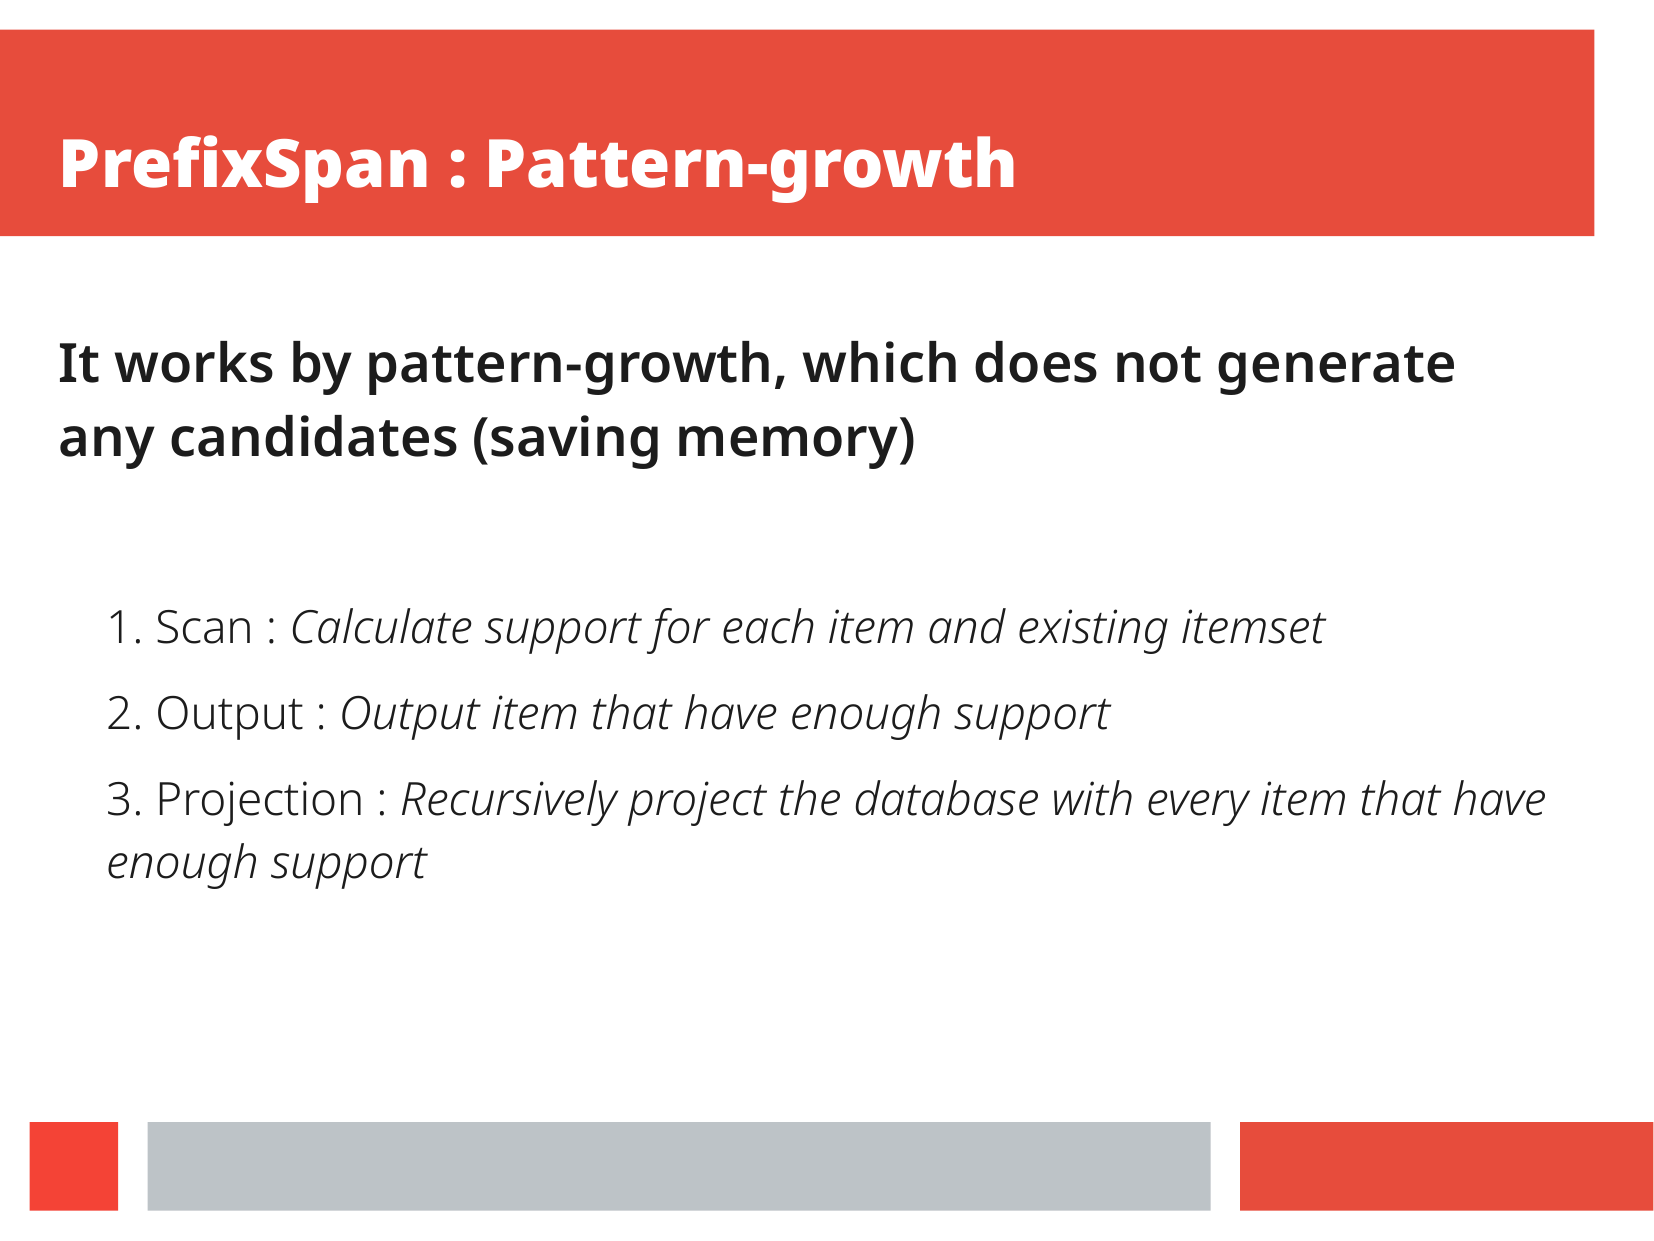

# PrefixSpan : Pattern-growth
It works by pattern-growth, which does not generate any candidates (saving memory)
1. Scan : Calculate support for each item and existing itemset
2. Output : Output item that have enough support
3. Projection : Recursively project the database with every item that have enough support